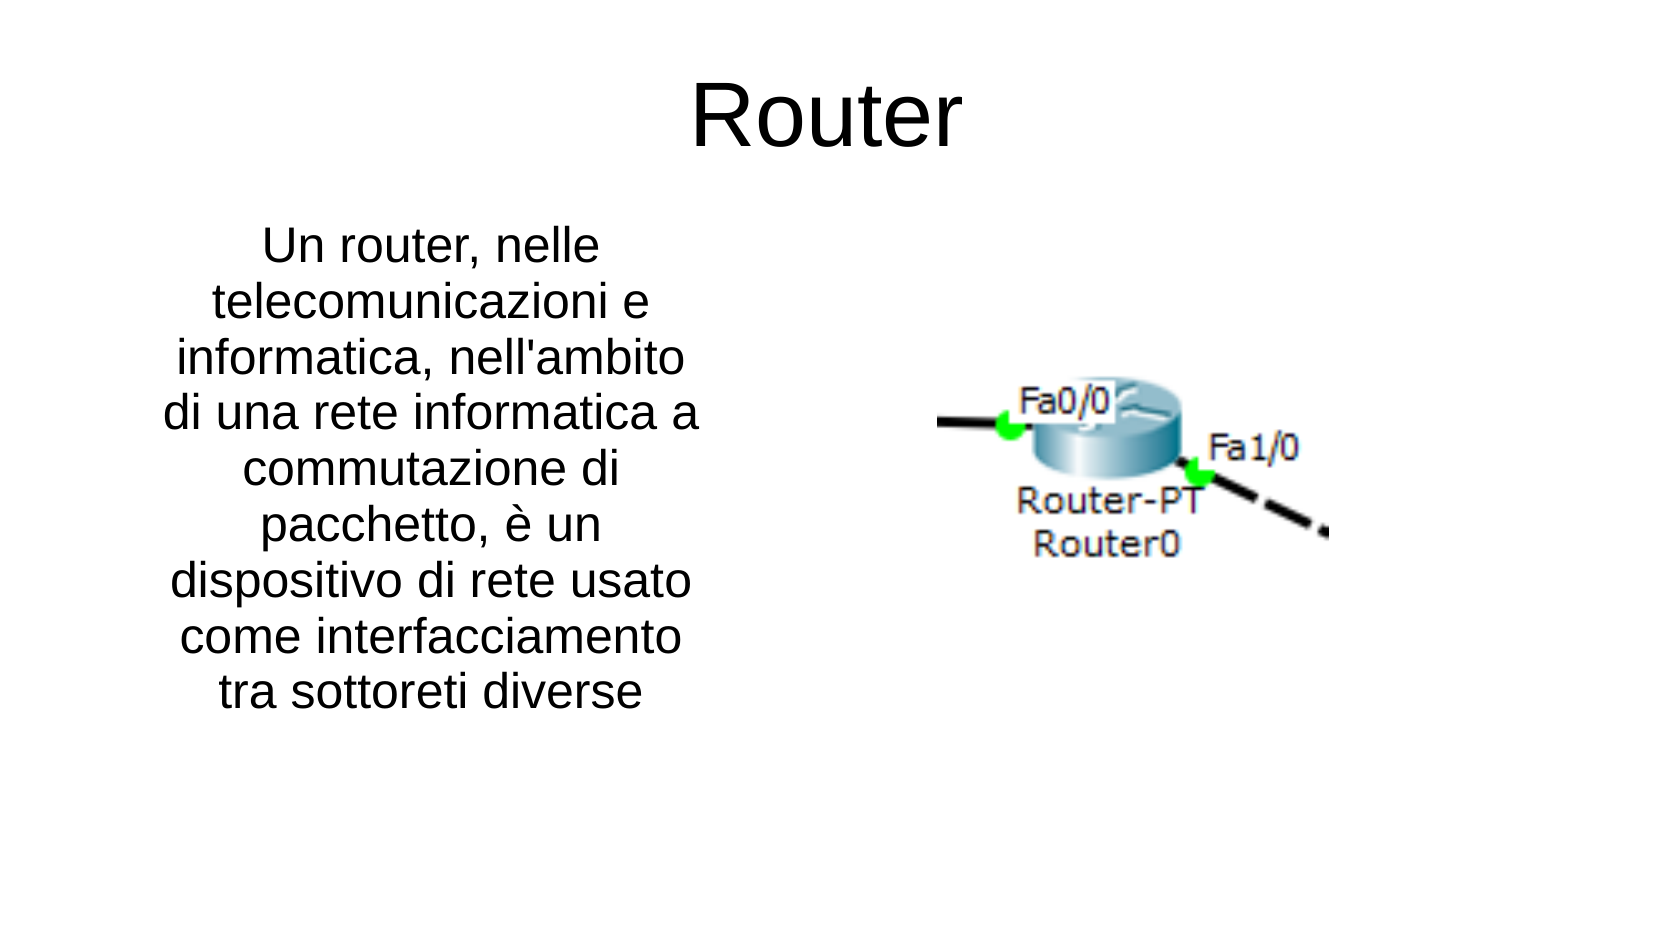

# Router
Un router, nelle telecomunicazioni e informatica, nell'ambito di una rete informatica a commutazione di pacchetto, è un dispositivo di rete usato come interfacciamento tra sottoreti diverse